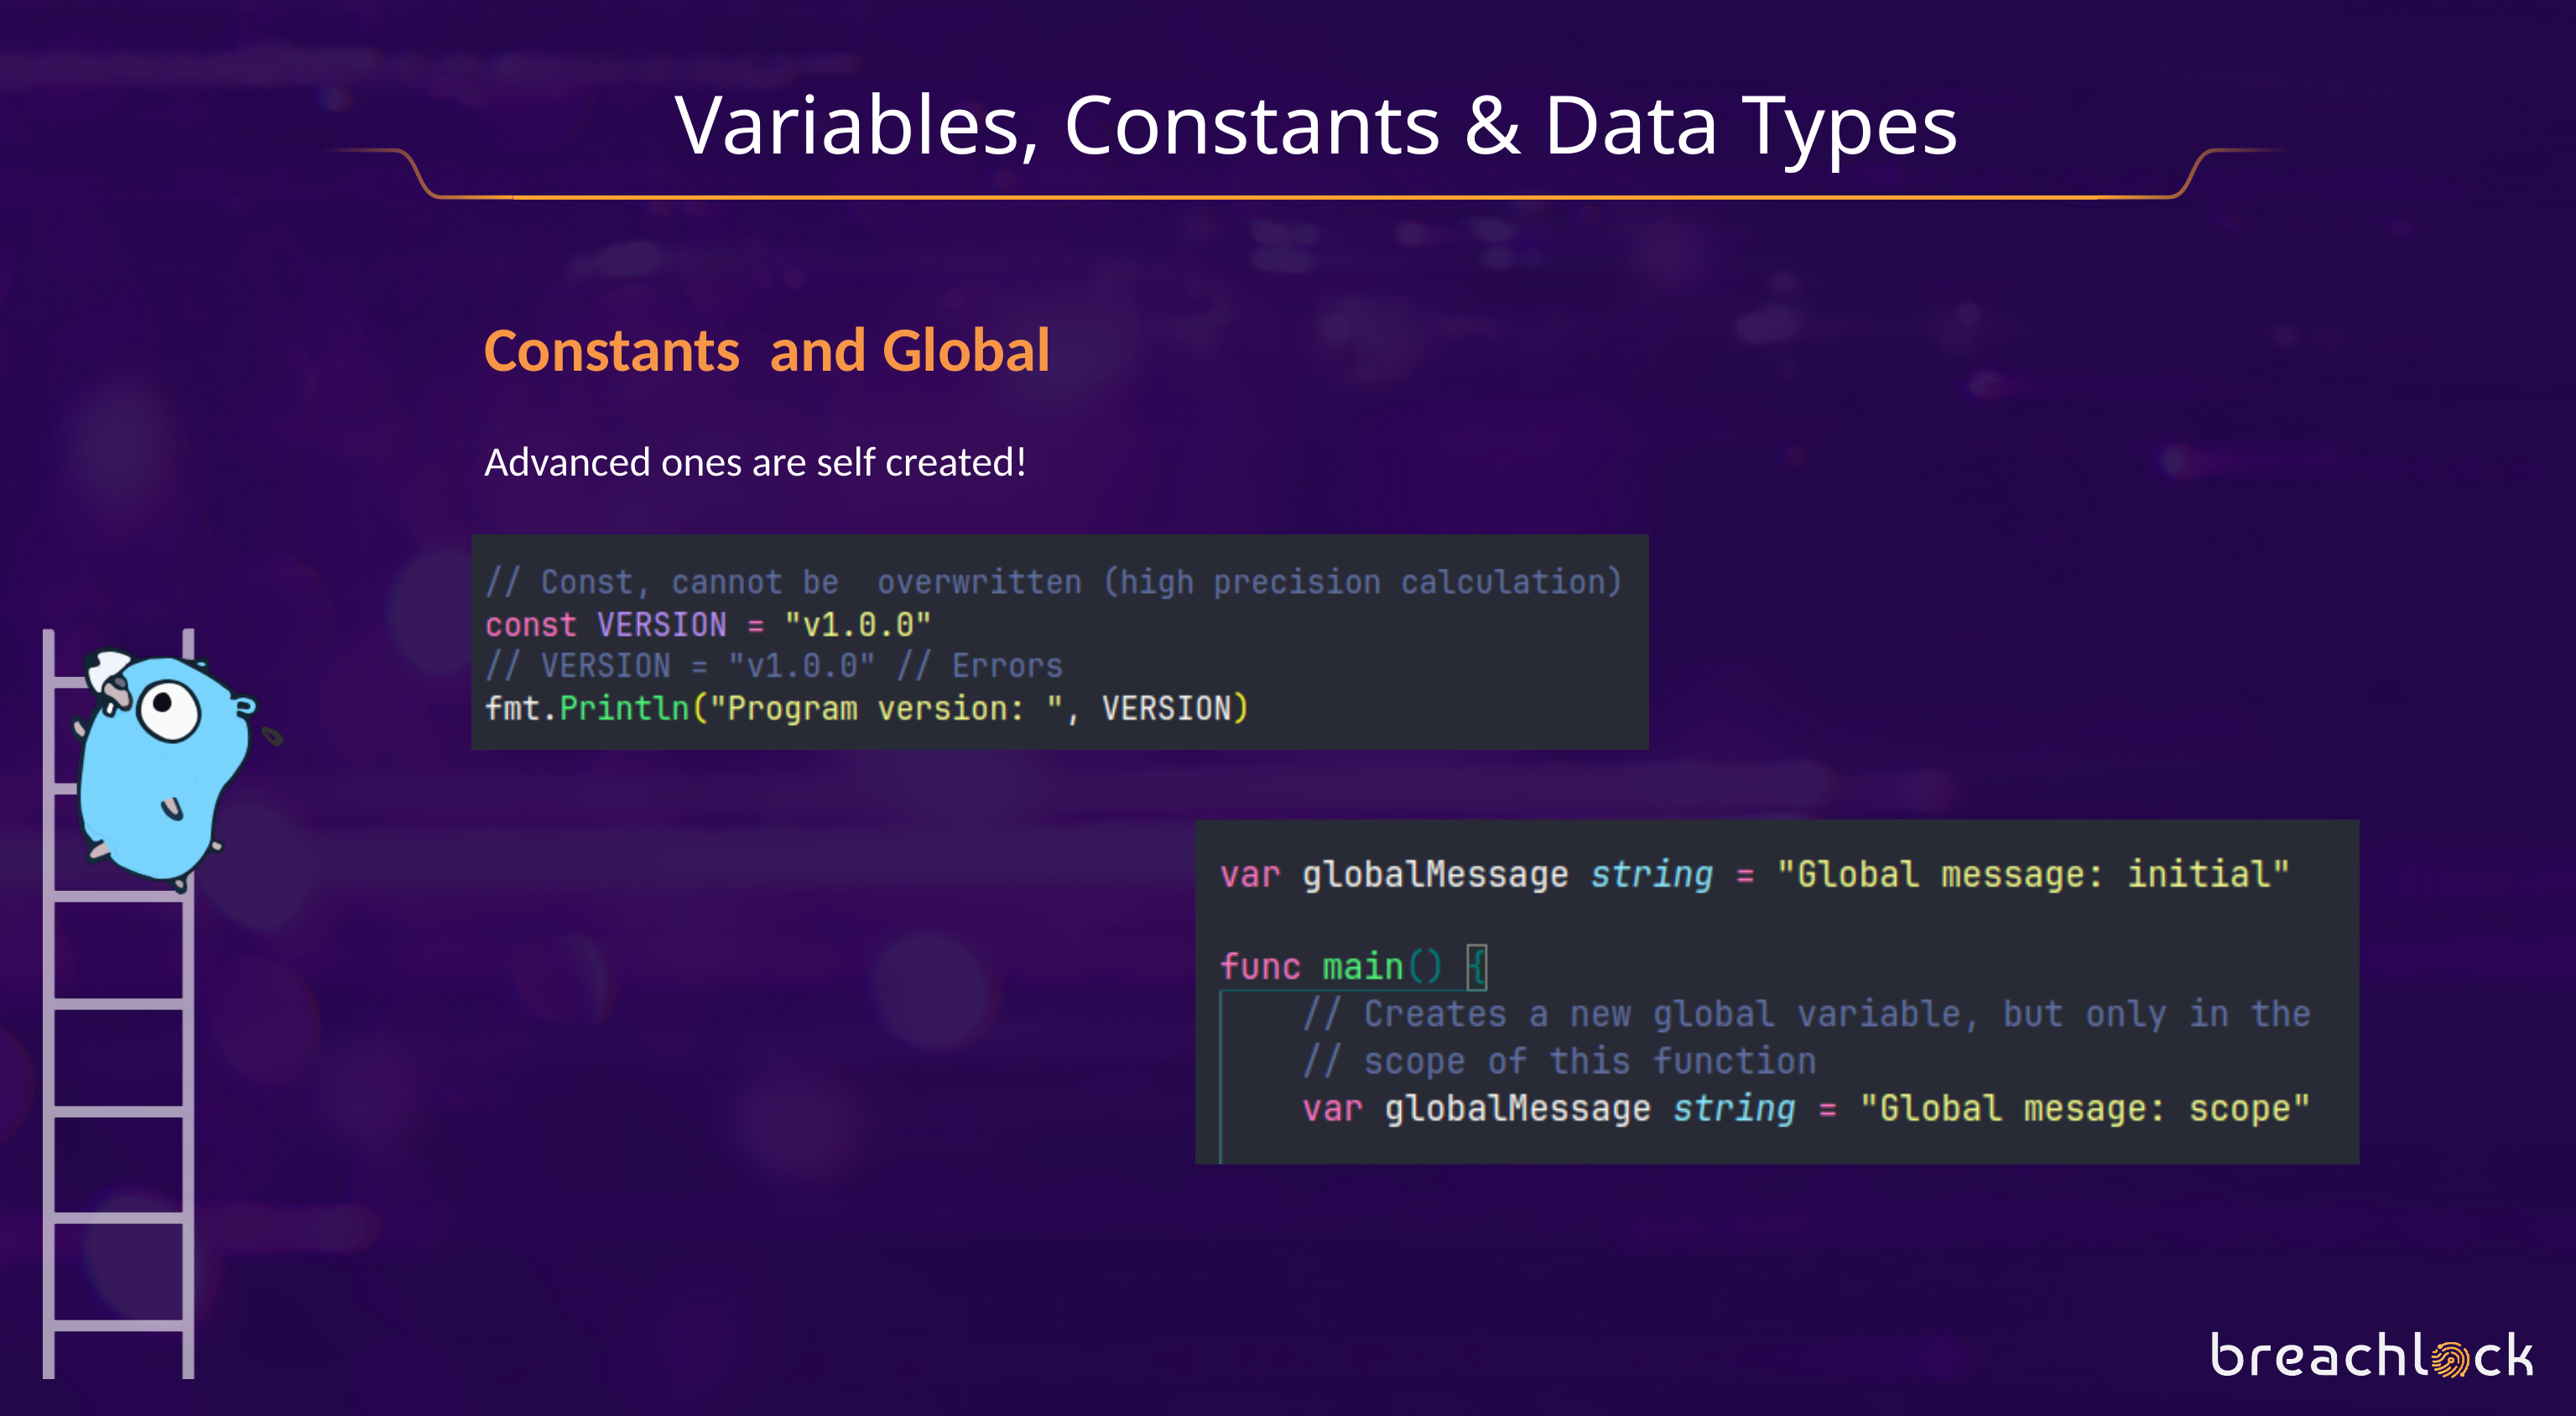

Variables, Constants & Data Types
Constants and Global
Advanced ones are self created!